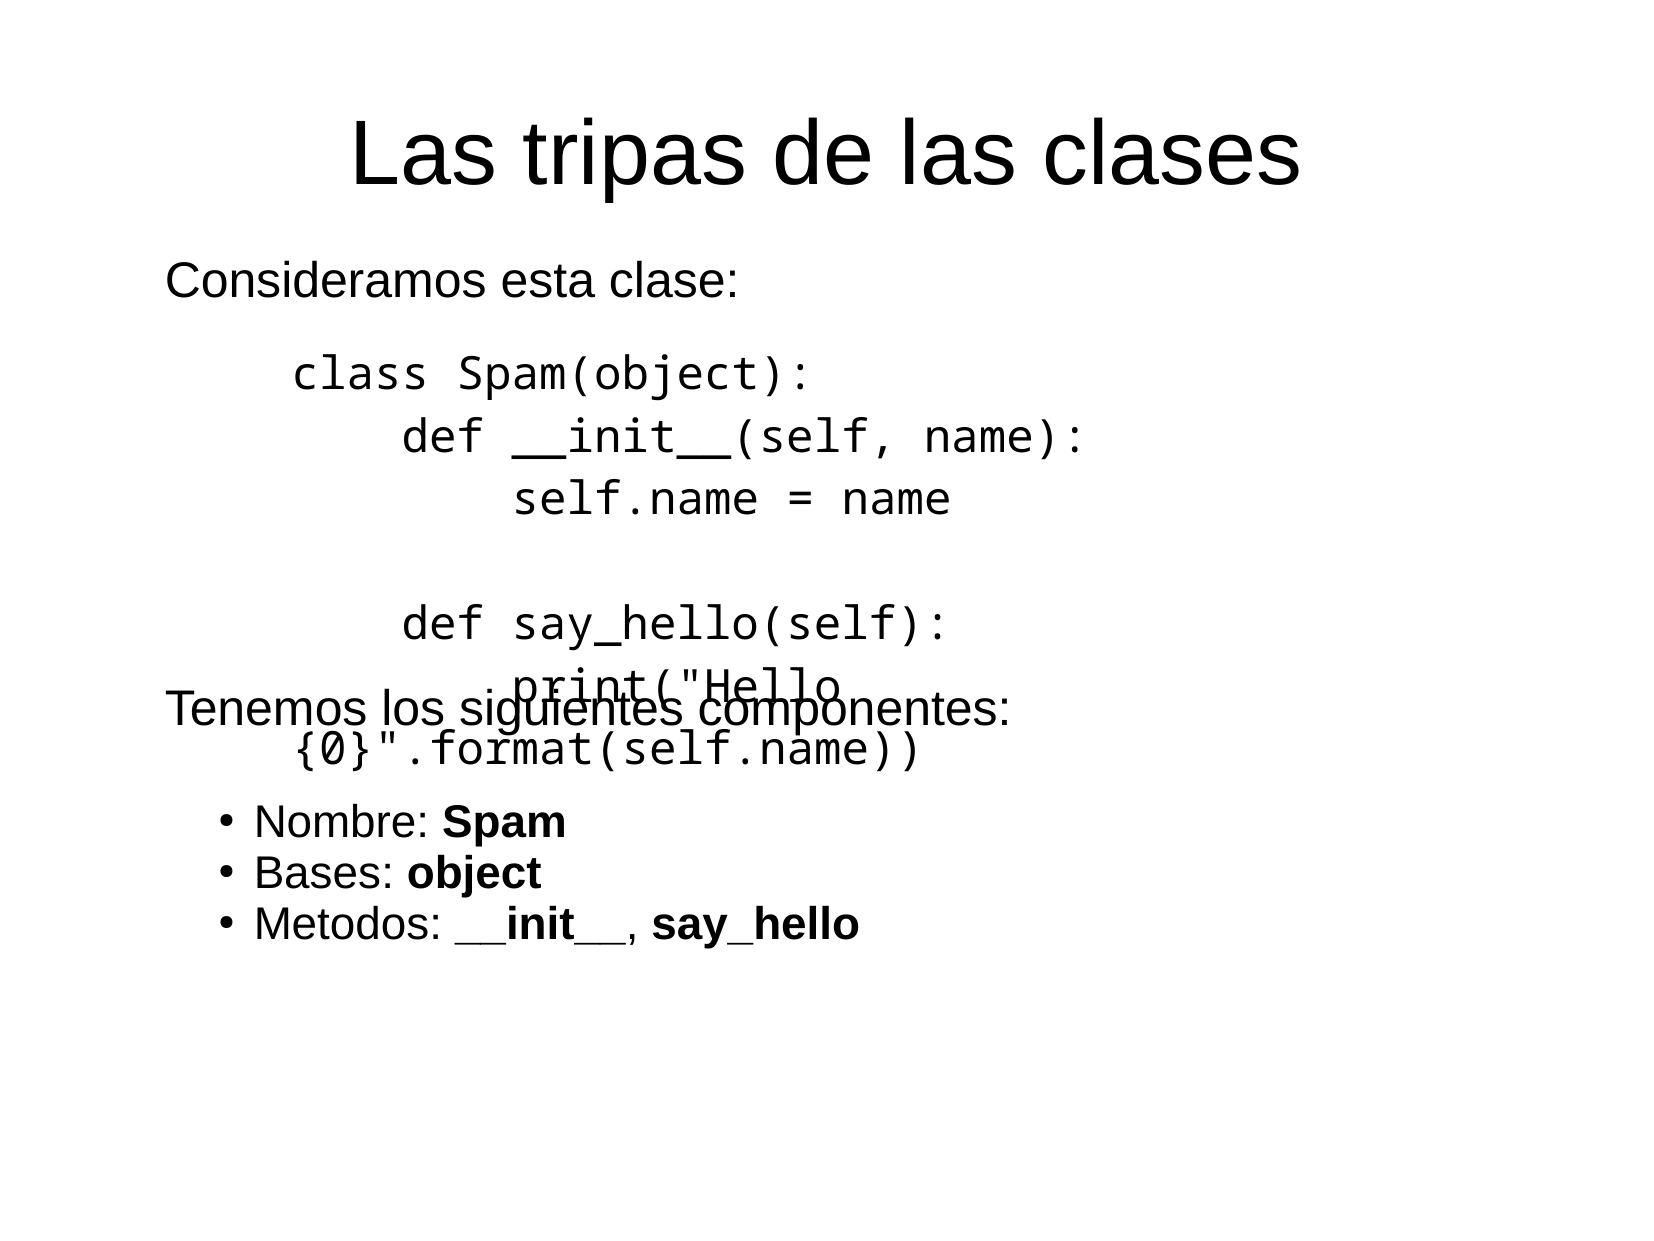

# Las tripas de las clases
Consideramos esta clase:
class Spam(object):
 def __init__(self, name):
 self.name = name
 def say_hello(self):
 print("Hello {0}".format(self.name))
Tenemos los siguientes componentes:
Nombre: Spam
Bases: object
Metodos: __init__, say_hello